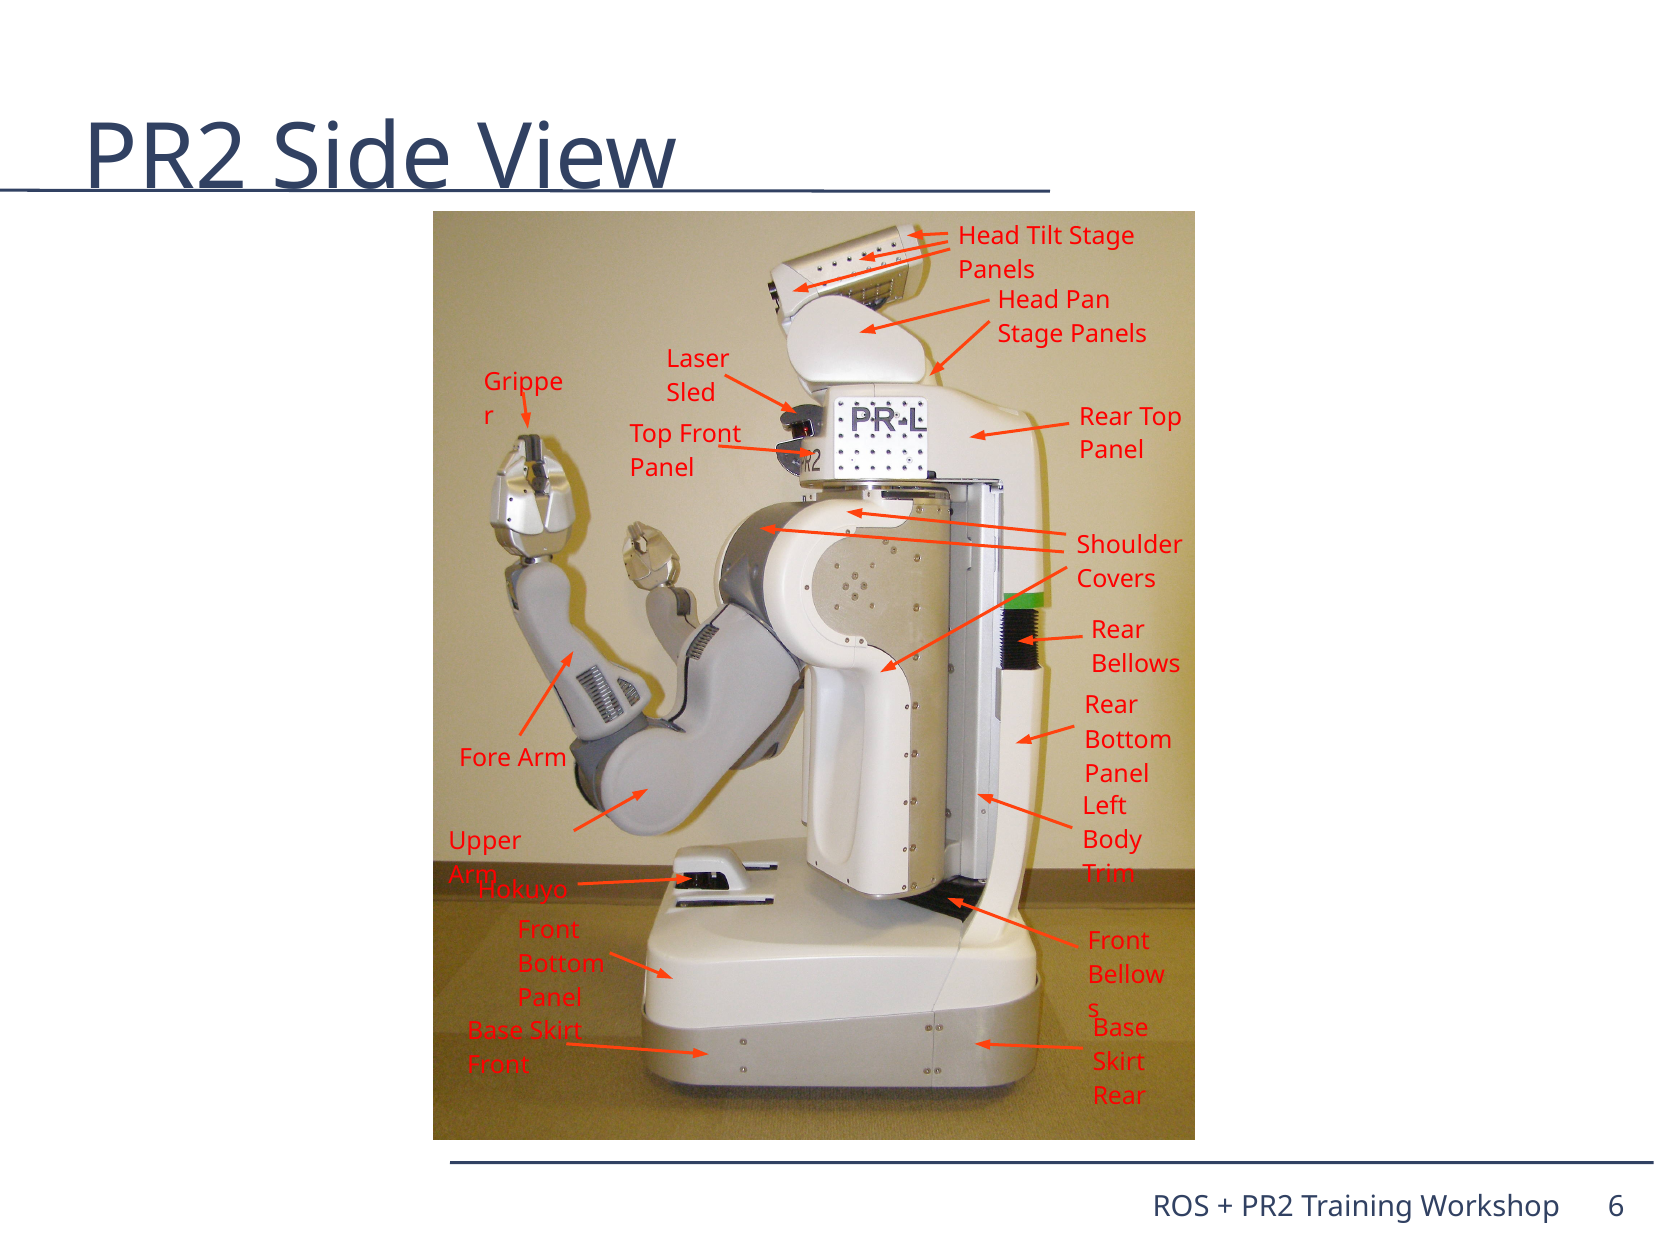

# PR2 Side View
Head Tilt Stage Panels
Head Pan Stage Panels
Laser Sled
Gripper
Rear Top Panel
Top Front Panel
Shoulder Covers
Rear Bellows
Rear Bottom Panel
Fore Arm
Left Body Trim
Upper Arm
Hokuyo
Front Bottom Panel
Front Bellows
Base Skirt Rear
Base Skirt Front